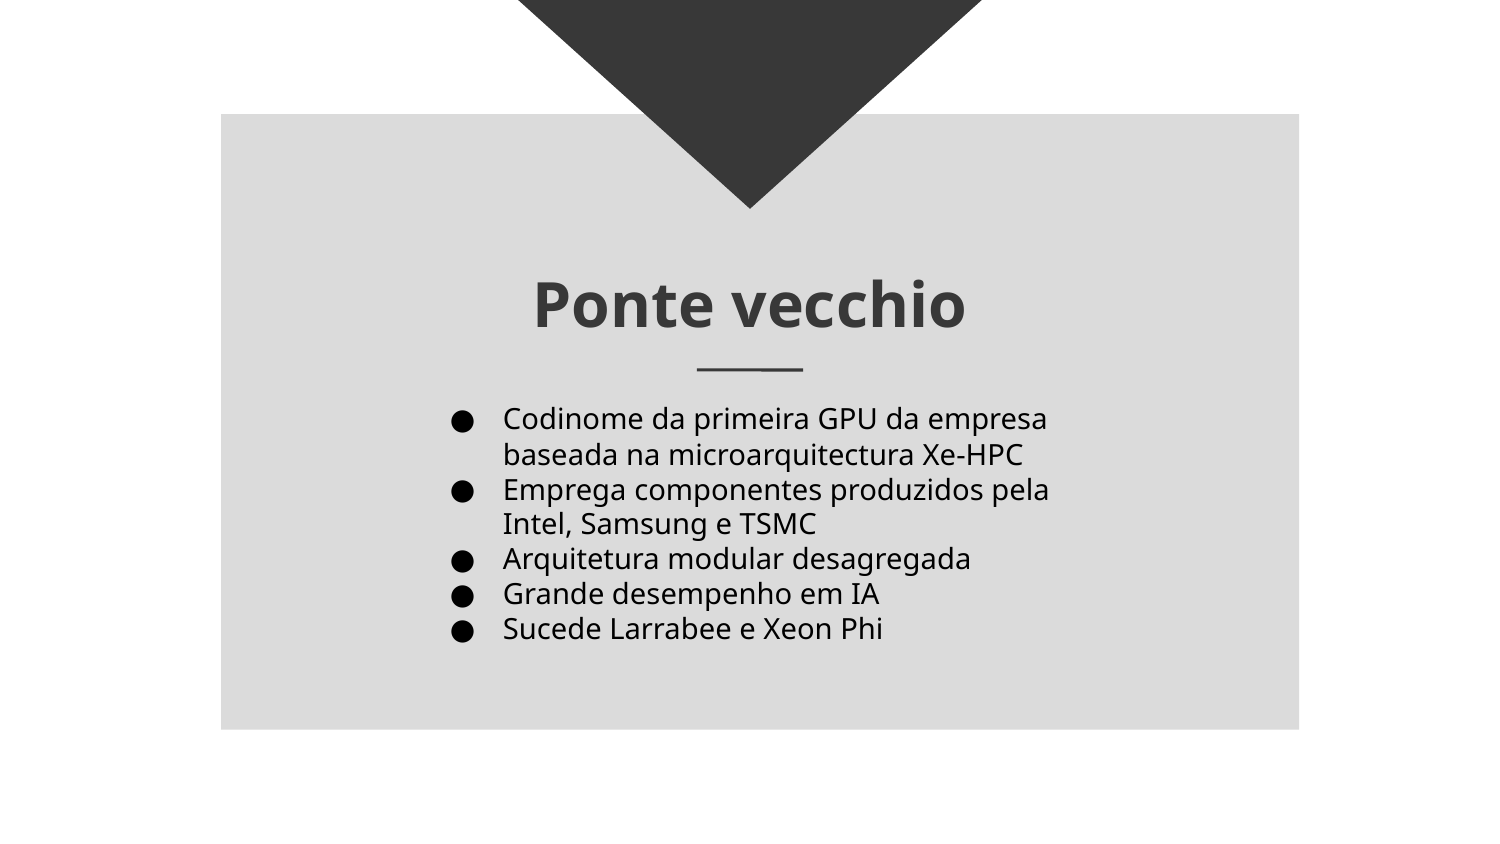

Ponte vecchio
# Codinome da primeira GPU da empresa baseada na microarquitectura Xe-HPC
Emprega componentes produzidos pela Intel, Samsung e TSMC
Arquitetura modular desagregada
Grande desempenho em IA
Sucede Larrabee e Xeon Phi